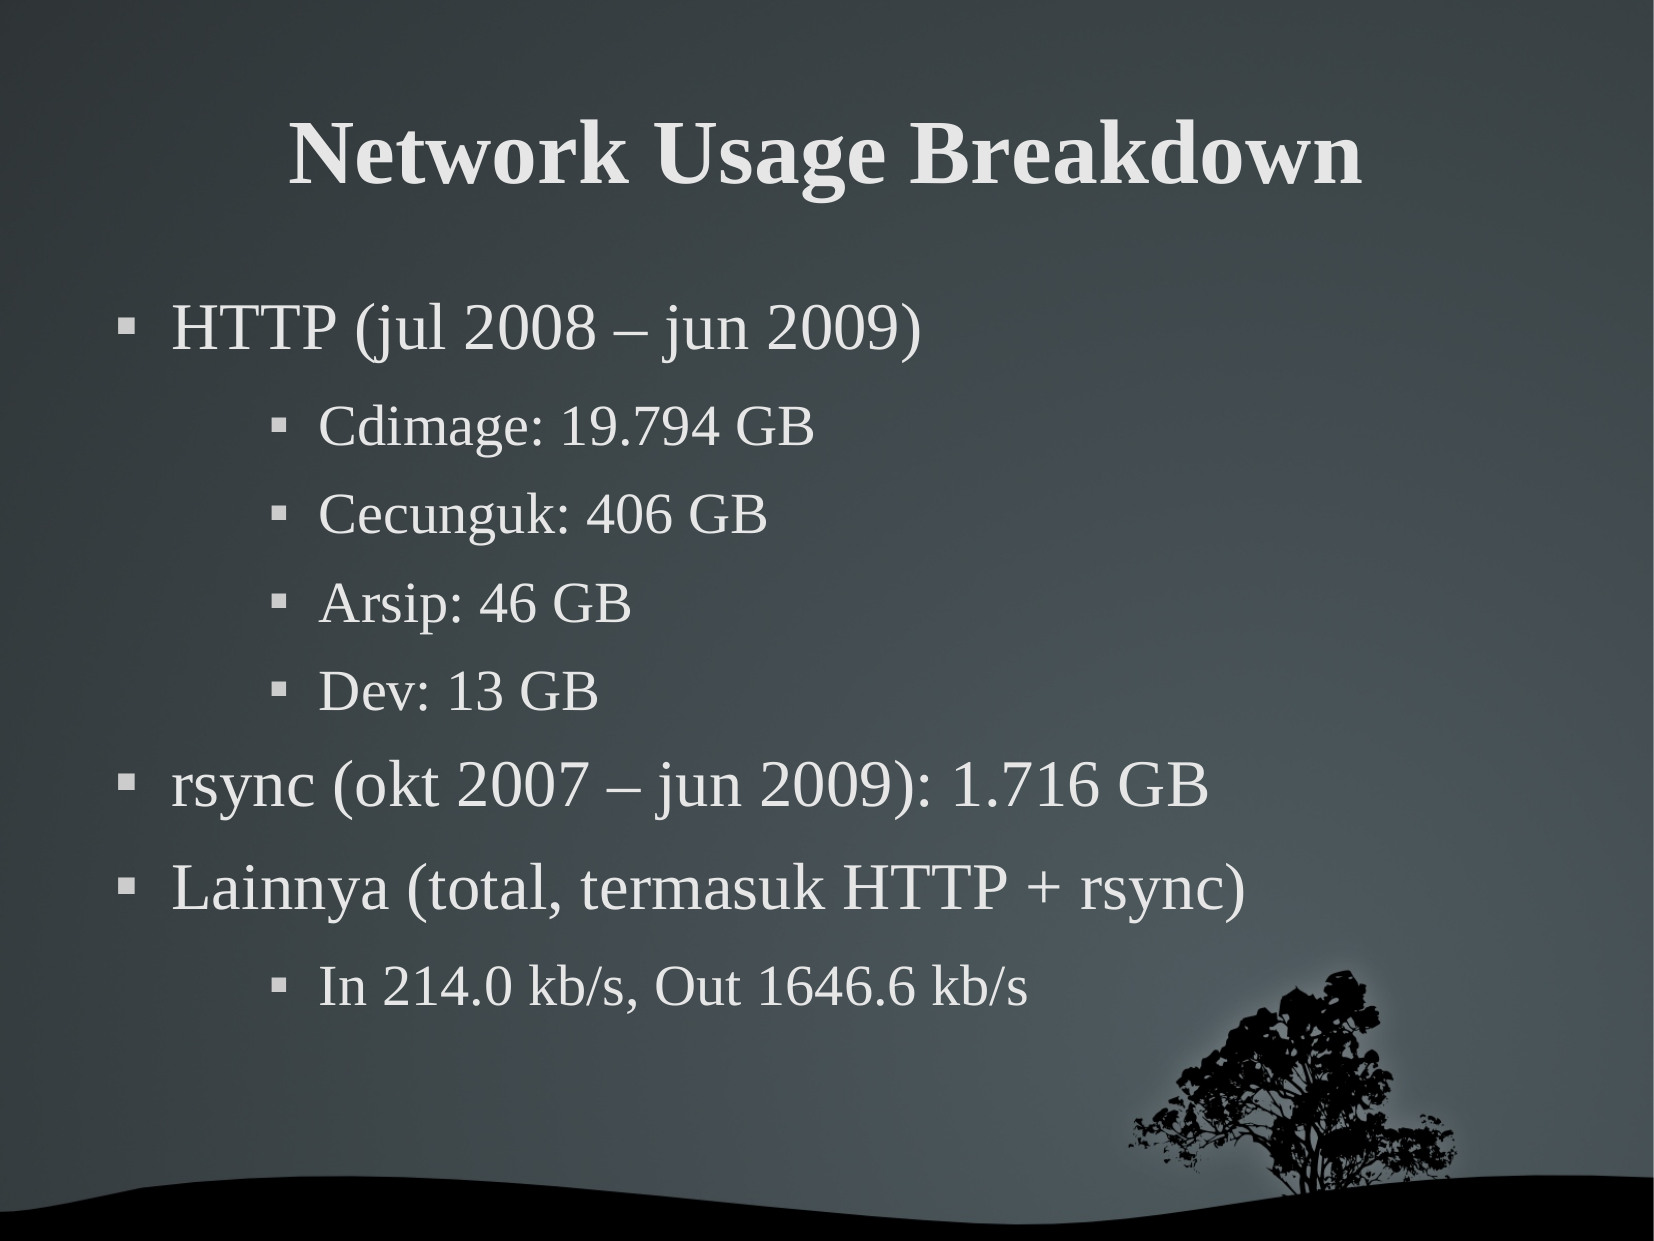

# Network Usage Breakdown
HTTP (jul 2008 – jun 2009)
Cdimage: 19.794 GB
Cecunguk: 406 GB
Arsip: 46 GB
Dev: 13 GB
rsync (okt 2007 – jun 2009): 1.716 GB
Lainnya (total, termasuk HTTP + rsync)
In 214.0 kb/s, Out 1646.6 kb/s